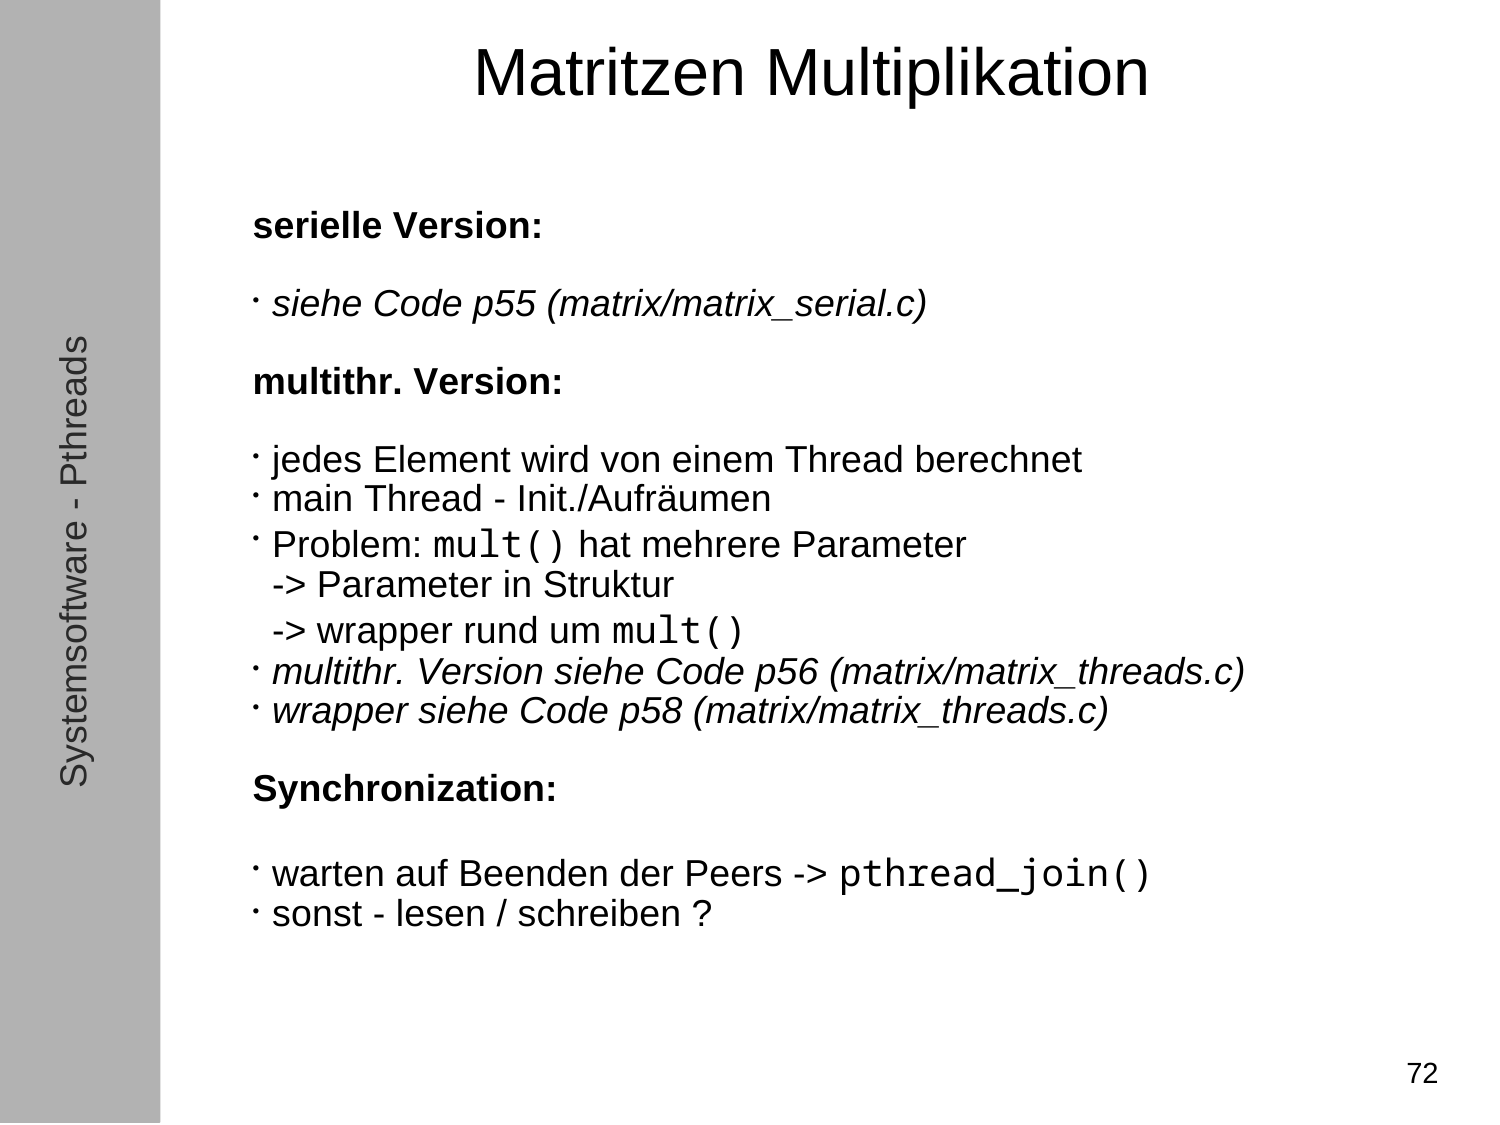

Matritzen Multiplikation
serielle Version:
siehe Code p55 (matrix/matrix_serial.c)
multithr. Version:
jedes Element wird von einem Thread berechnet
main Thread - Init./Aufräumen
Problem: mult() hat mehrere Parameter
-> Parameter in Struktur
-> wrapper rund um mult()
multithr. Version siehe Code p56 (matrix/matrix_threads.c)
wrapper siehe Code p58 (matrix/matrix_threads.c)
Synchronization:
warten auf Beenden der Peers -> pthread_join()
sonst - lesen / schreiben ?
Systemsoftware - Pthreads